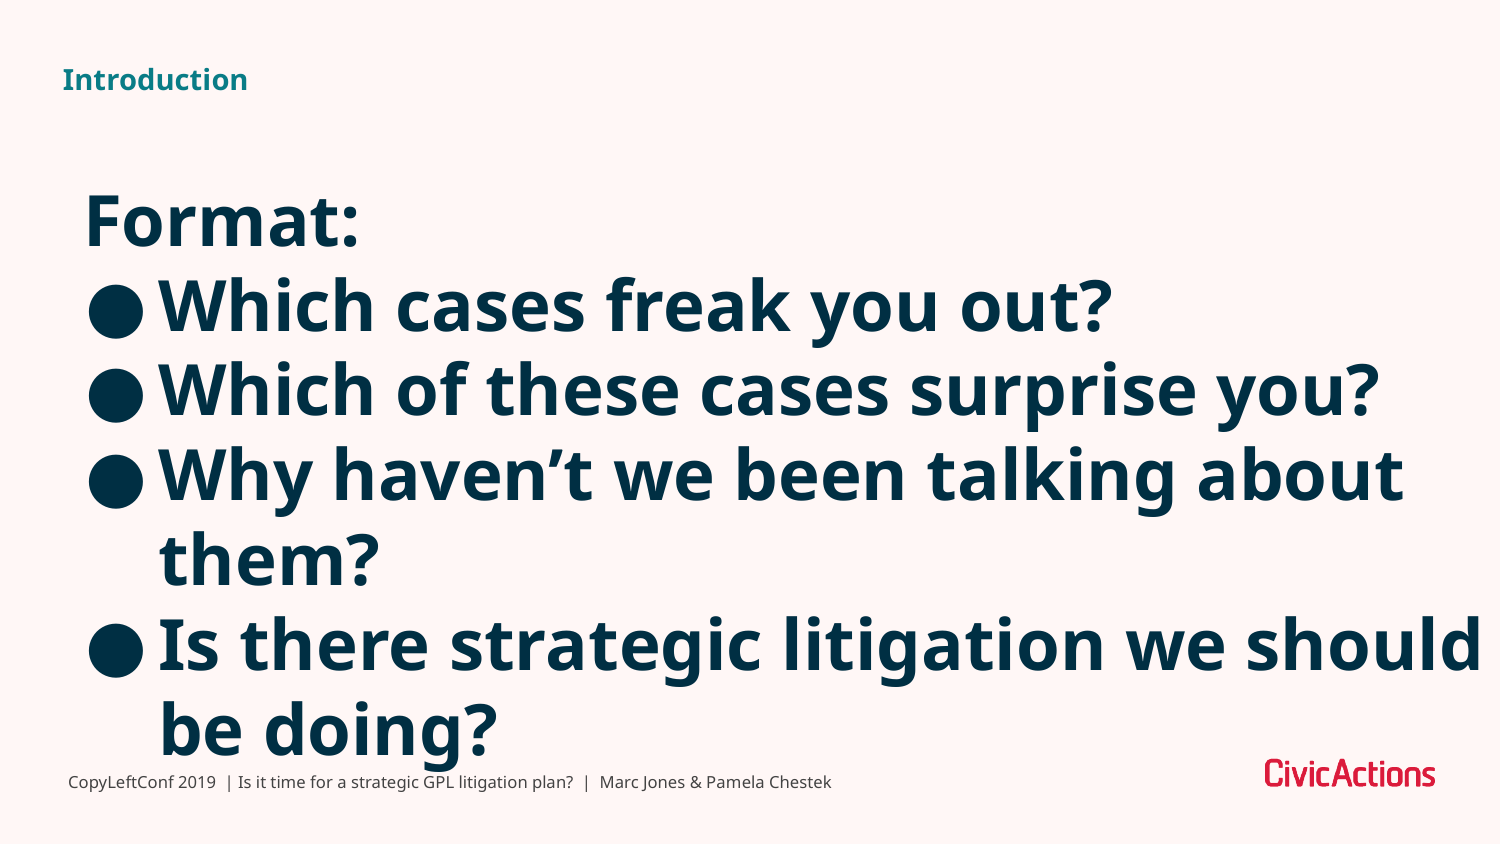

Introduction
# Format:
Which cases freak you out?
Which of these cases surprise you?
Why haven’t we been talking about them?
Is there strategic litigation we should be doing?
CopyLeftConf 2019 | Is it time for a strategic GPL litigation plan? | Marc Jones & Pamela Chestek